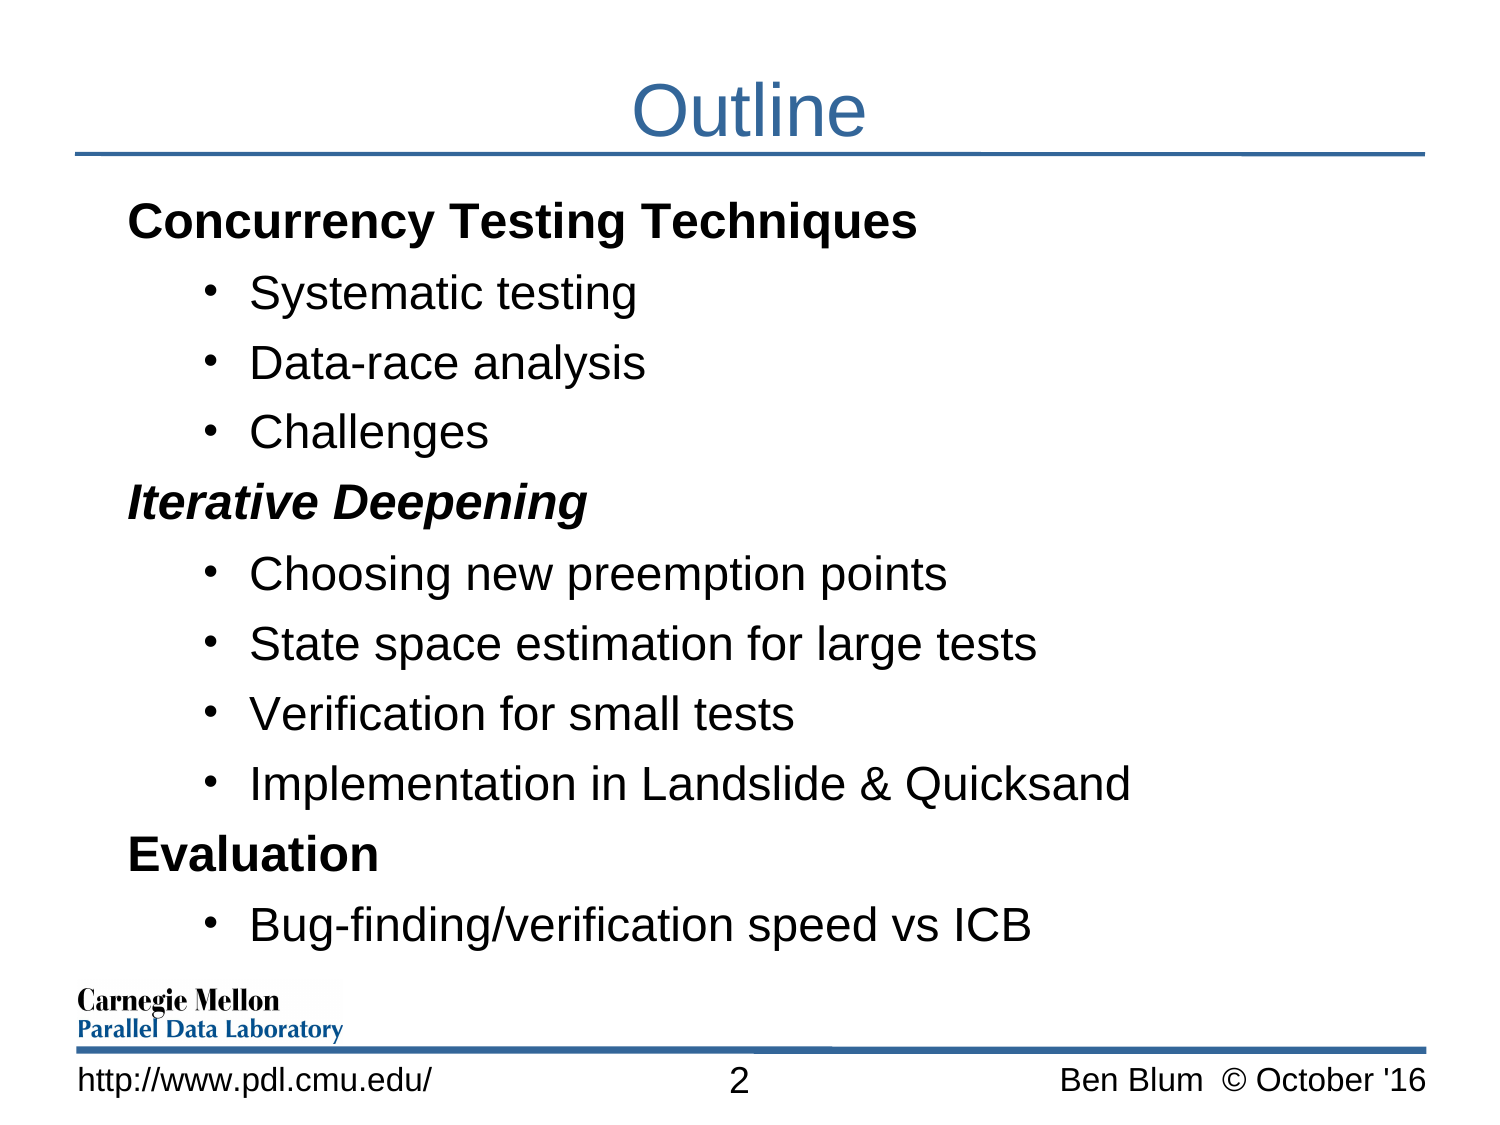

# Outline
Concurrency Testing Techniques
Systematic testing
Data-race analysis
Challenges
Iterative Deepening
Choosing new preemption points
State space estimation for large tests
Verification for small tests
Implementation in Landslide & Quicksand
Evaluation
Bug-finding/verification speed vs ICB
2